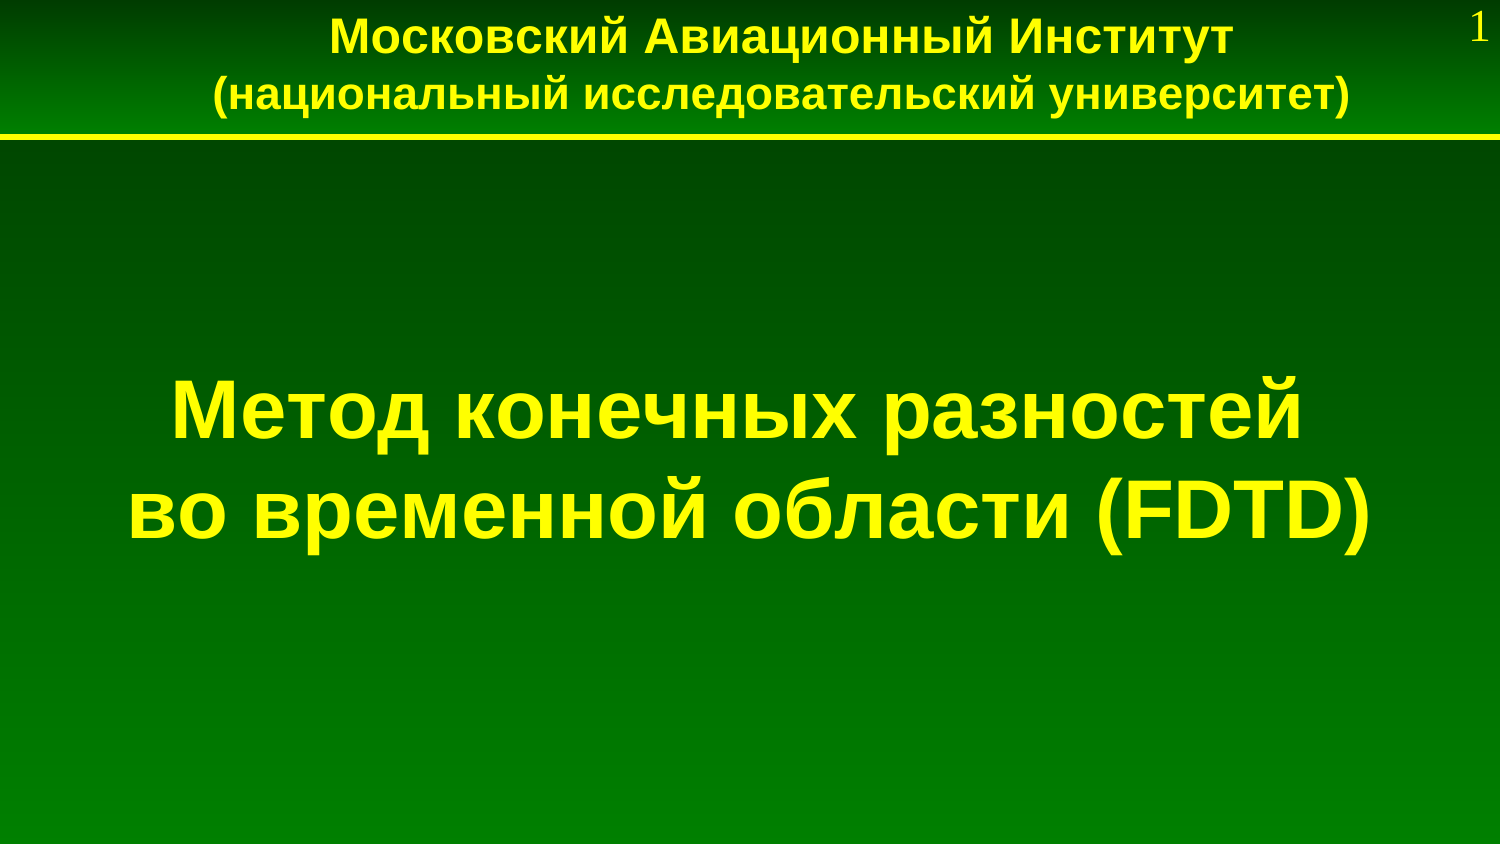

Московский Авиационный Институт
(национальный исследовательский университет)
Метод конечных разностей
во временной области (FDTD)